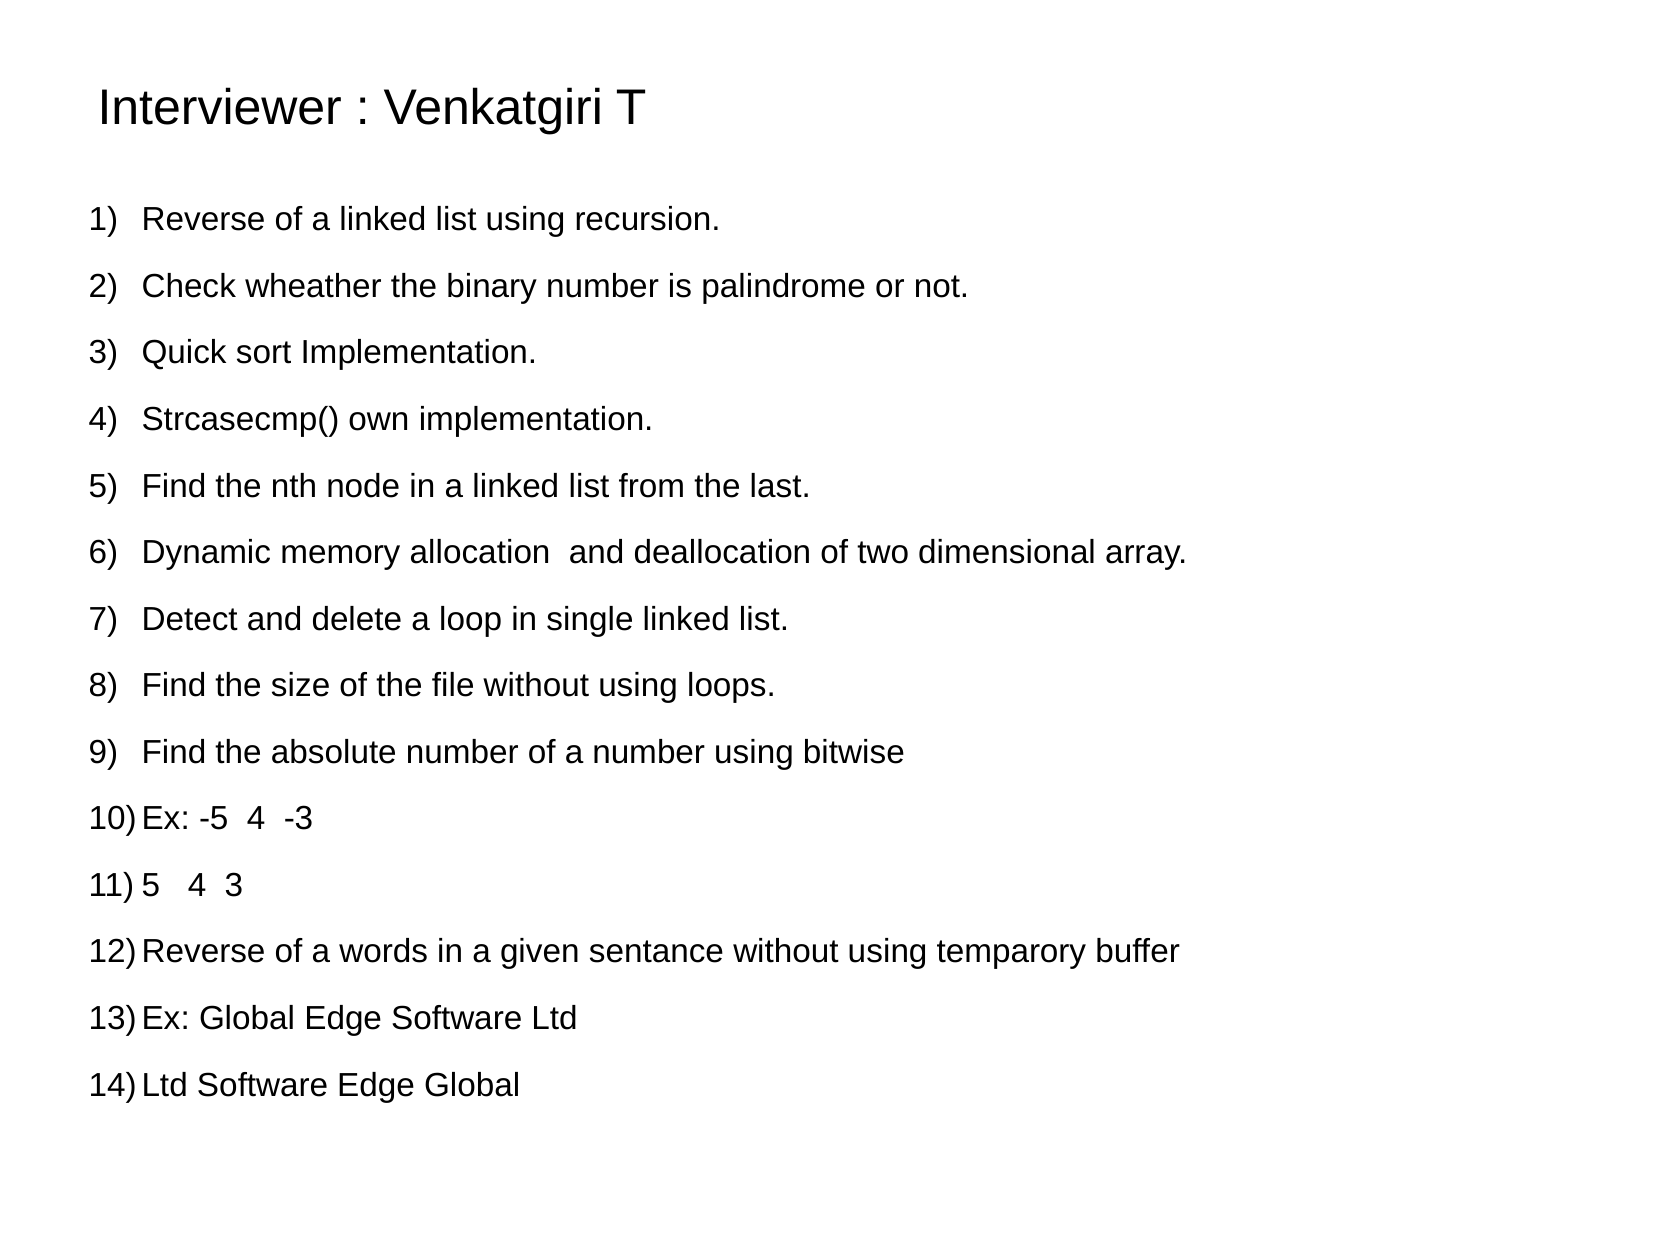

# Interviewer : Venkatgiri T
Reverse of a linked list using recursion.
Check wheather the binary number is palindrome or not.
Quick sort Implementation.
Strcasecmp() own implementation.
Find the nth node in a linked list from the last.
Dynamic memory allocation and deallocation of two dimensional array.
Detect and delete a loop in single linked list.
Find the size of the file without using loops.
Find the absolute number of a number using bitwise
Ex: -5 4 -3
5 4 3
Reverse of a words in a given sentance without using temparory buffer
Ex: Global Edge Software Ltd
Ltd Software Edge Global